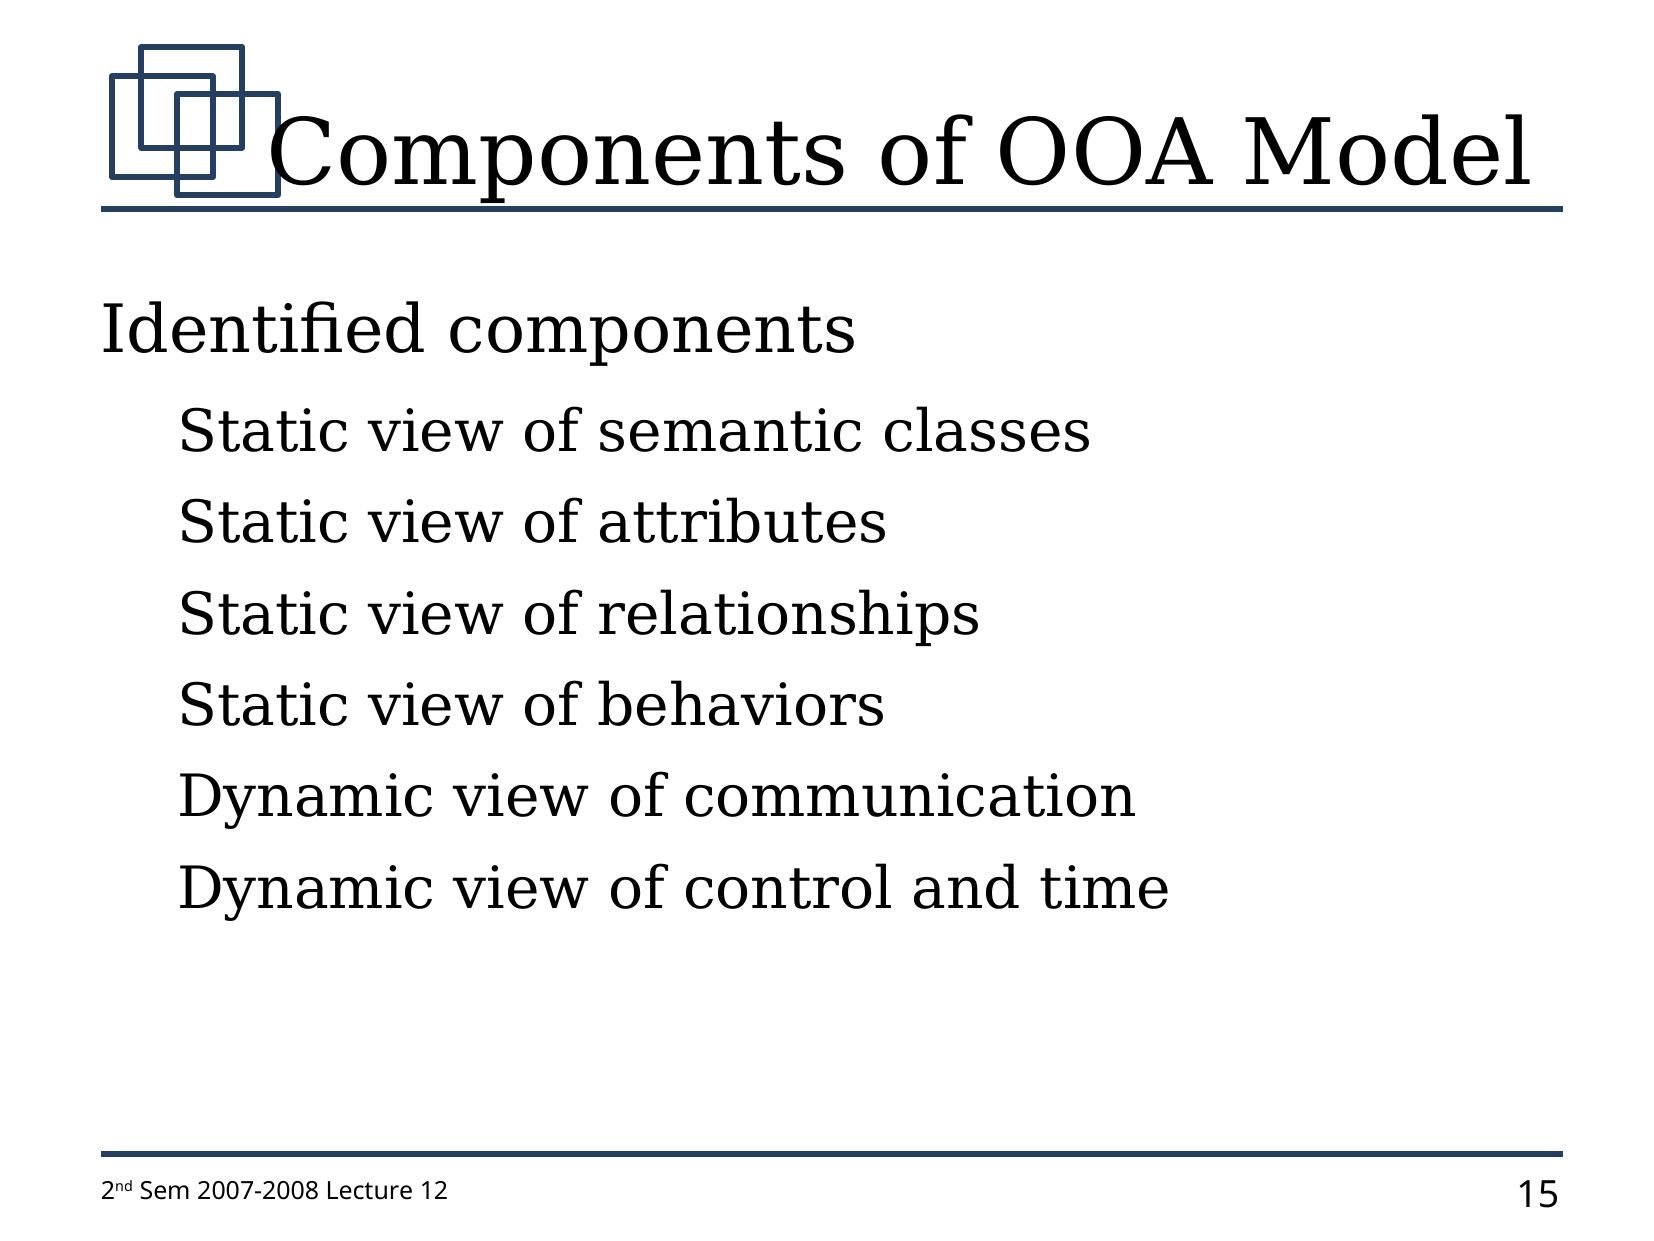

# Components of OOA Model
Identified components
Static view of semantic classes
Static view of attributes
Static view of relationships
Static view of behaviors
Dynamic view of communication
Dynamic view of control and time